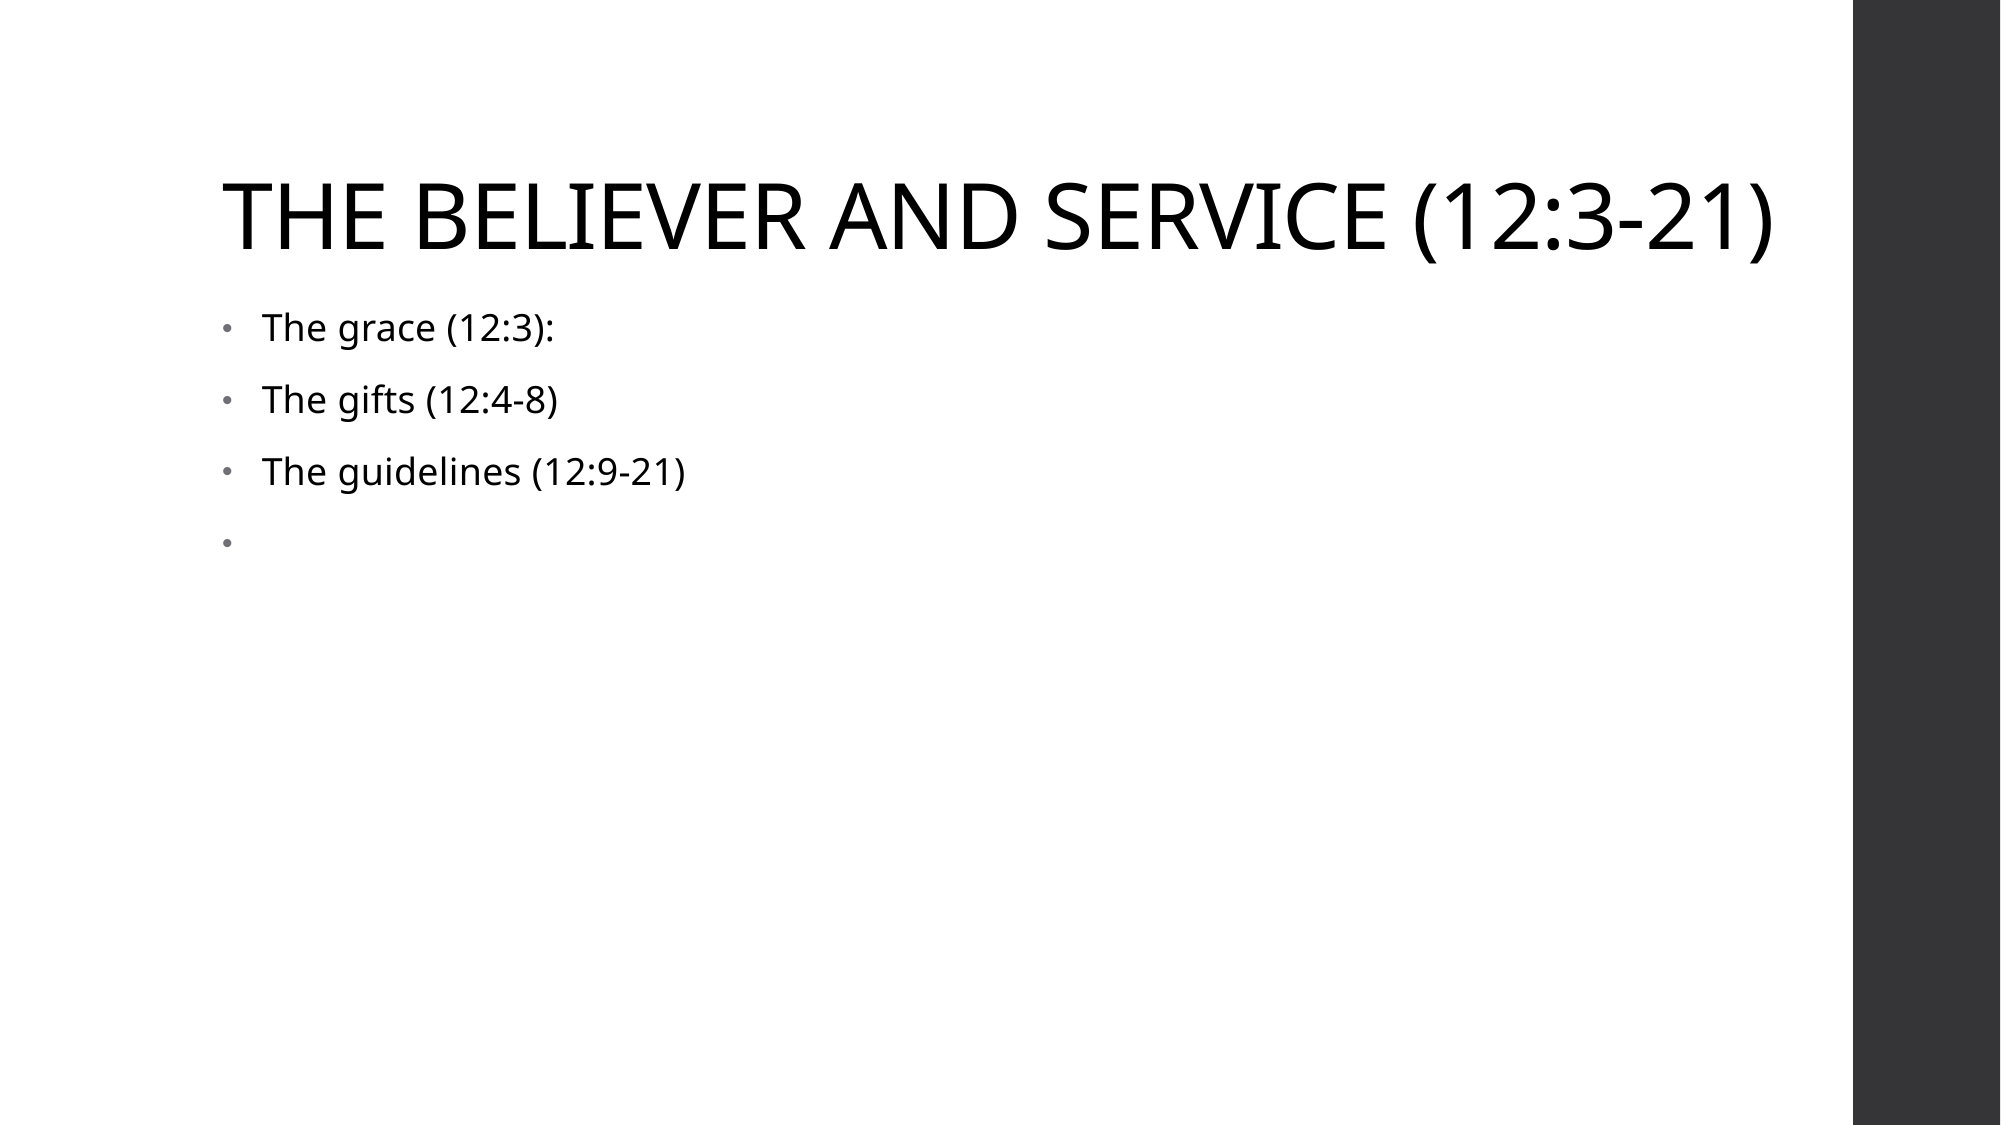

# THE BELIEVER AND SERVICE (12:3-21)
 The grace (12:3):
 The gifts (12:4-8)
 The guidelines (12:9-21)